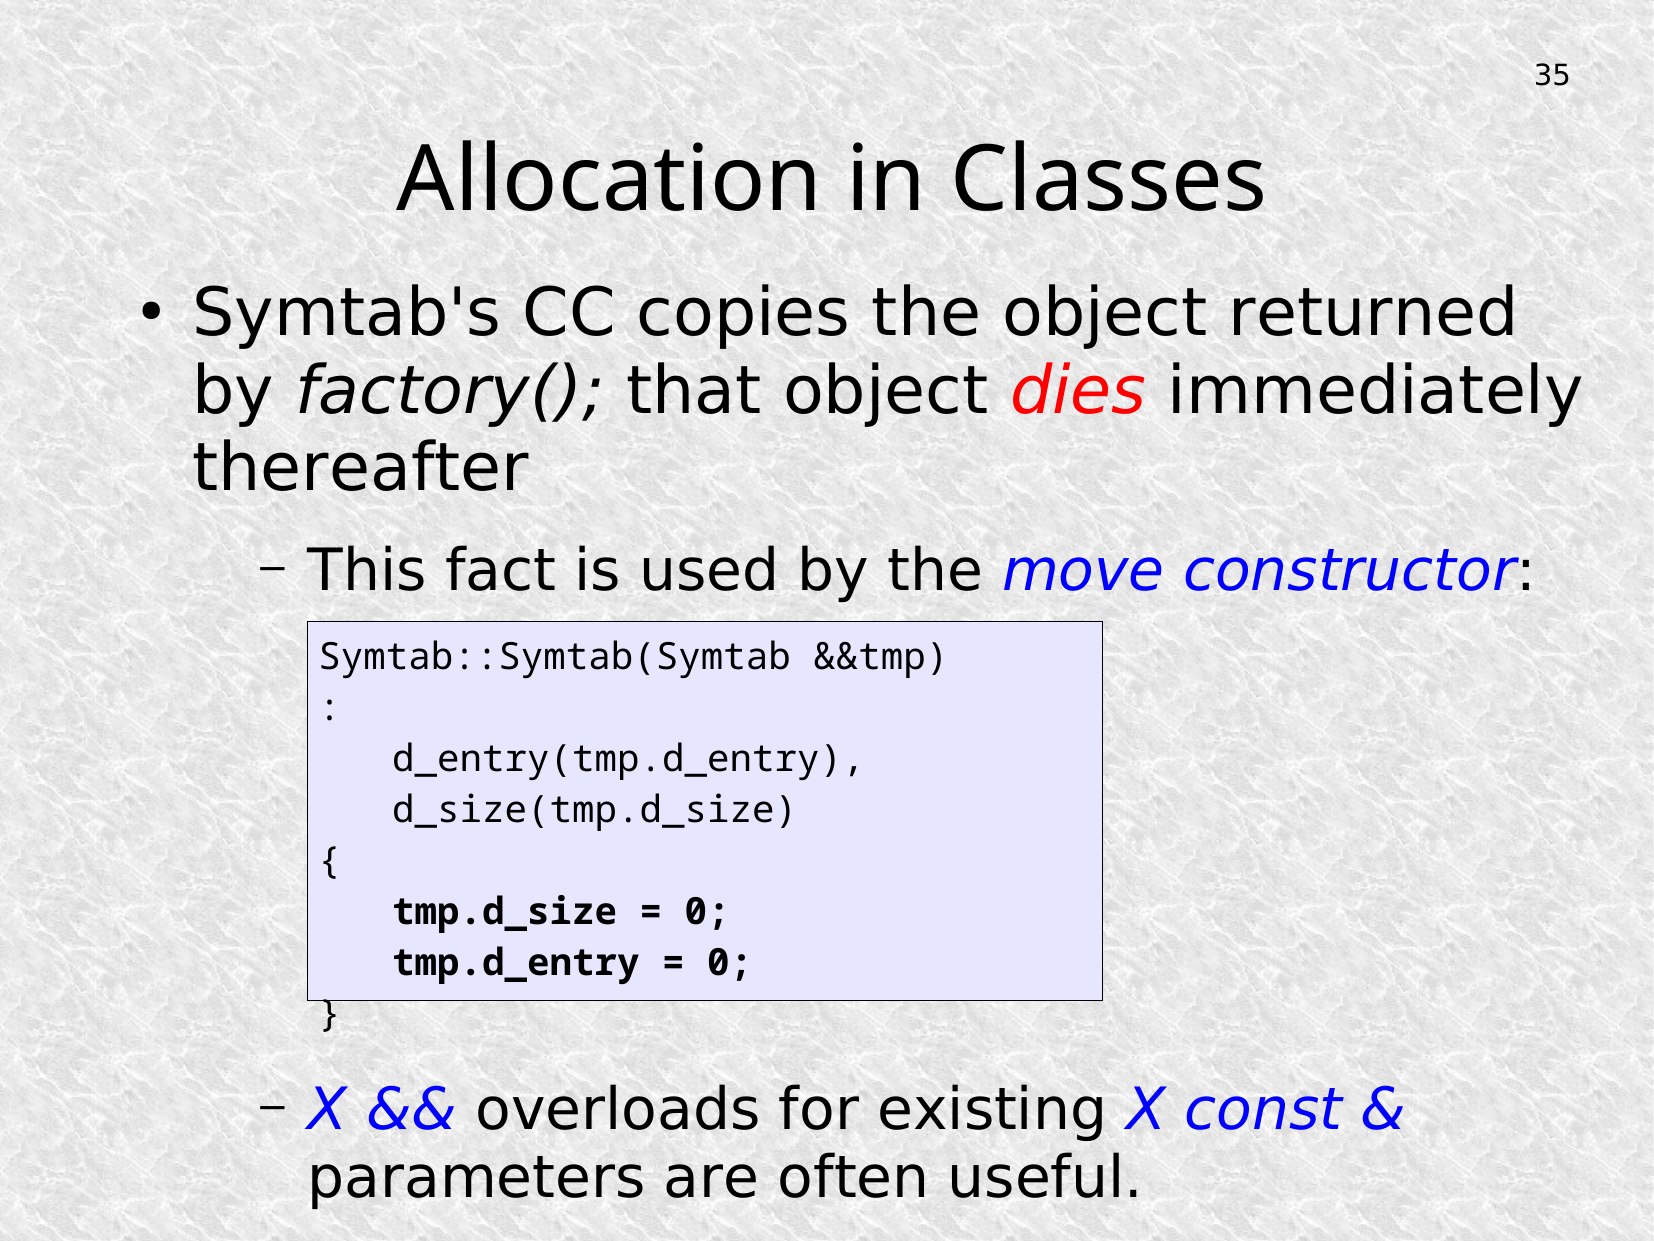

35
# Allocation in Classes
Symtab's CC copies the object returned by factory(); that object dies immediately thereafter
This fact is used by the move constructor:
X && overloads for existing X const & parameters are often useful.
Symtab::Symtab(Symtab &&tmp)
:
	d_entry(tmp.d_entry),
	d_size(tmp.d_size)
{
	tmp.d_size = 0;
	tmp.d_entry = 0;
}